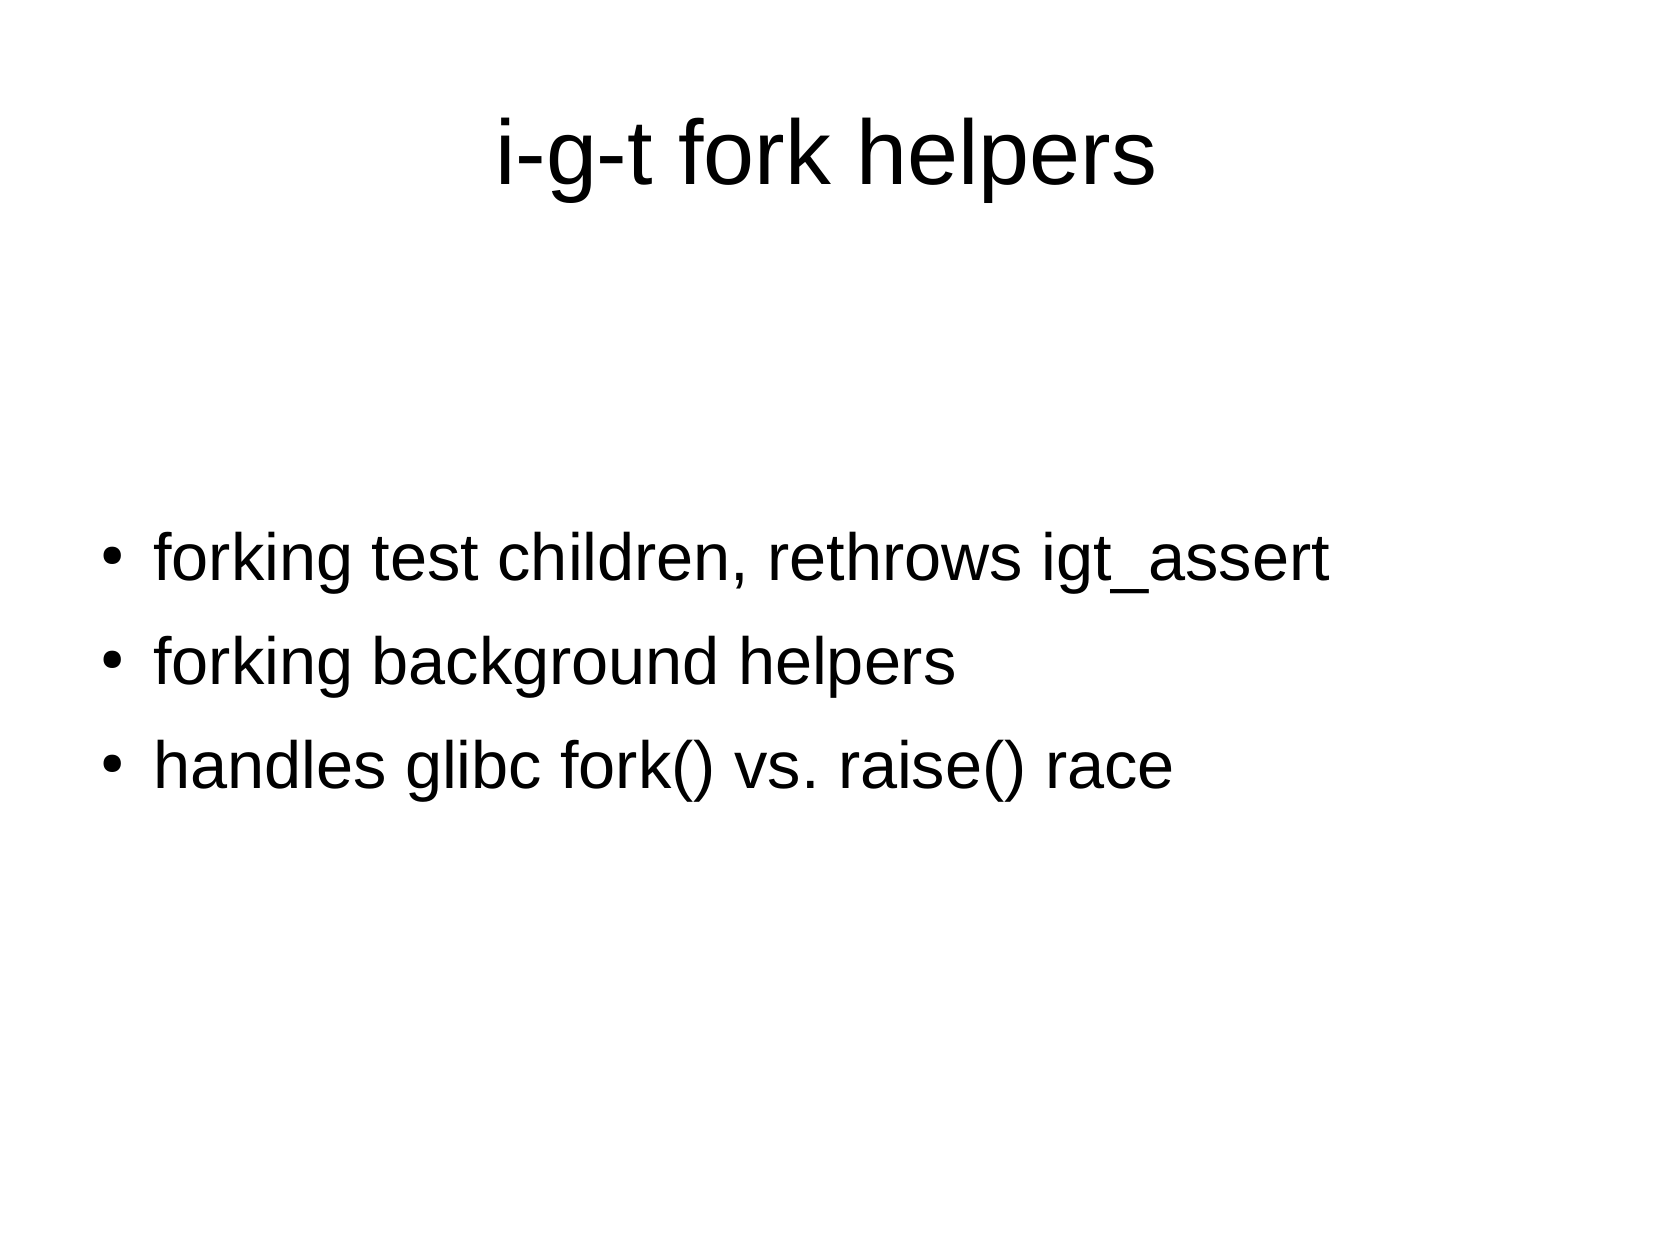

# i-g-t fork helpers
forking test children, rethrows igt_assert
forking background helpers
handles glibc fork() vs. raise() race